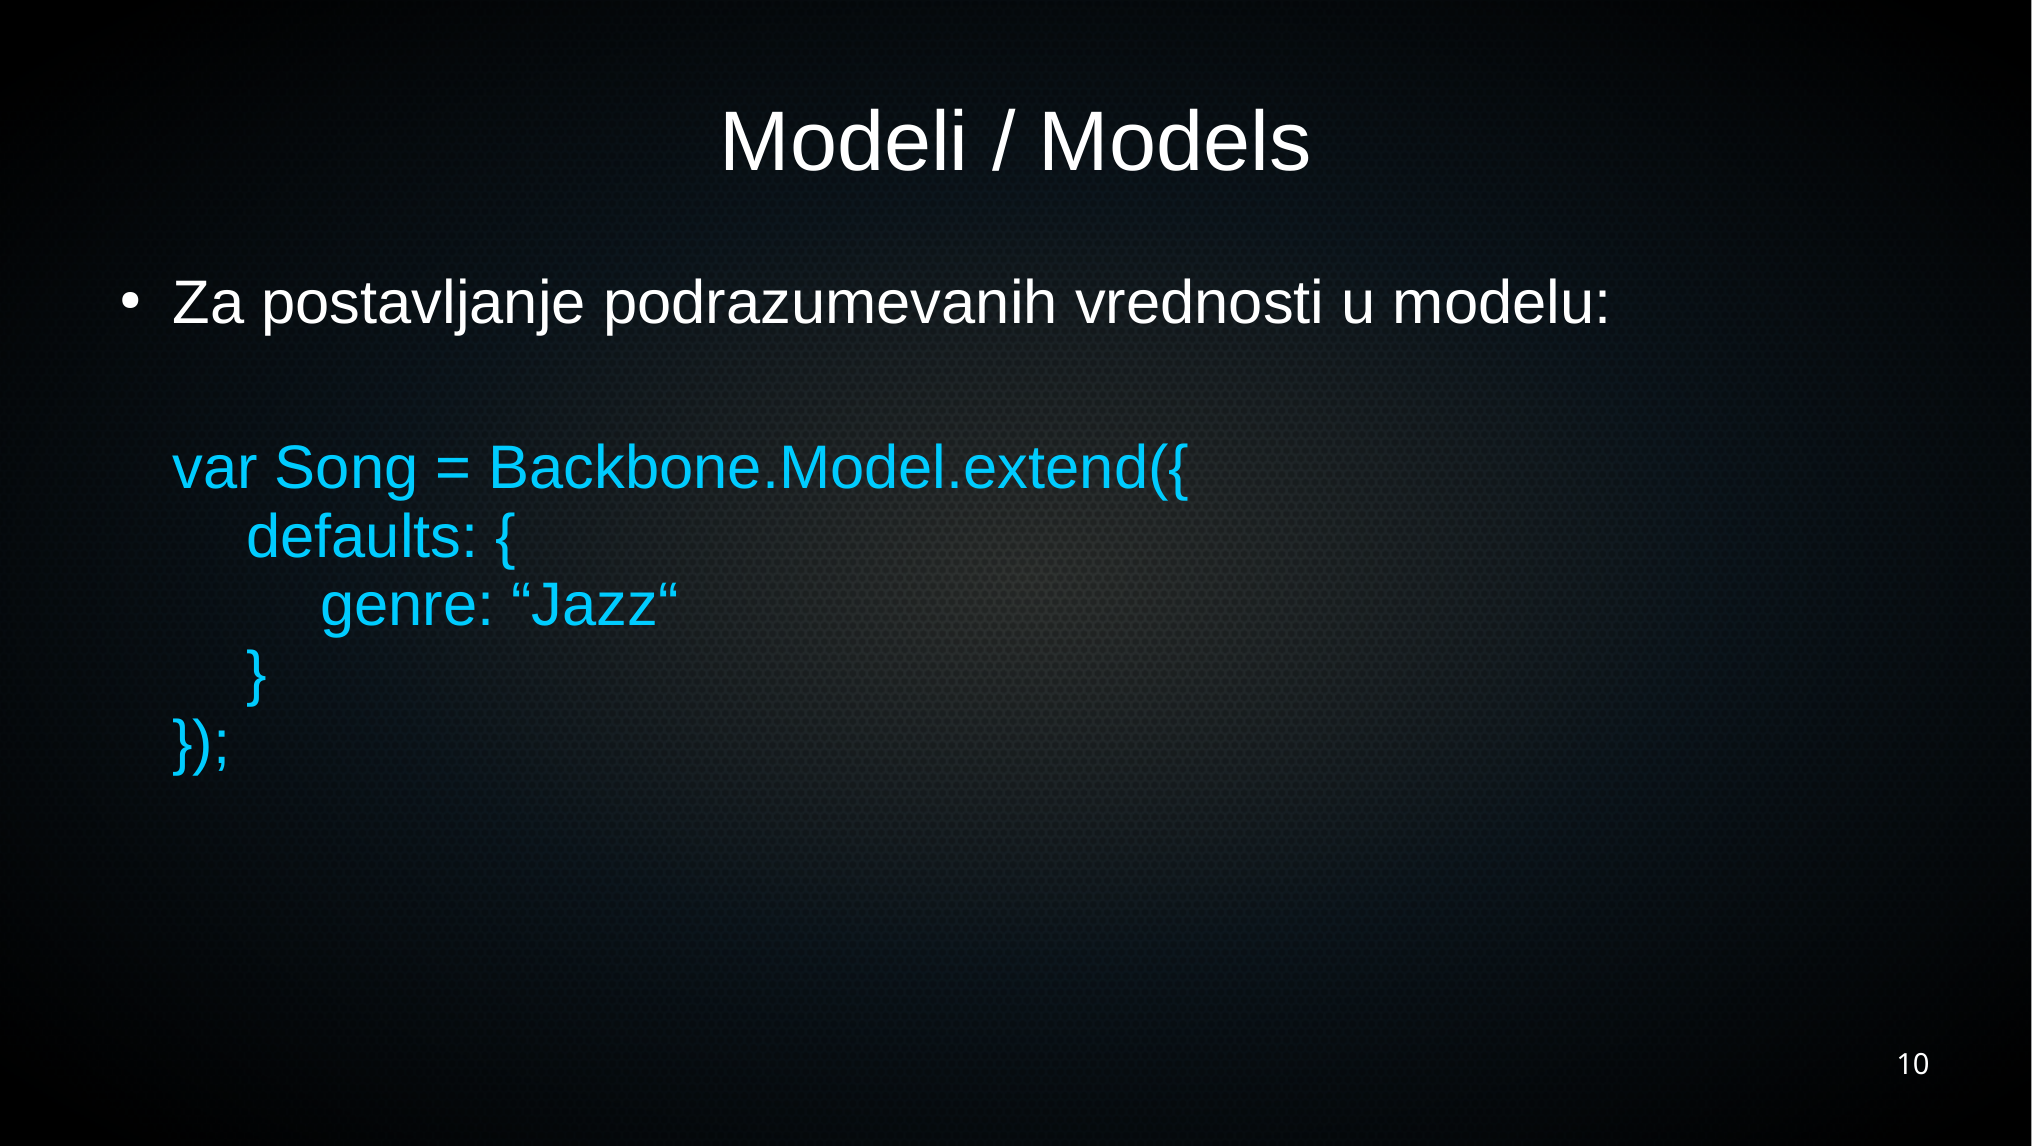

# Modeli / Models
Za postavljanje podrazumevanih vrednosti u modelu:
var Song = Backbone.Model.extend({
	defaults: {
		genre: “Jazz“
	}
});
10